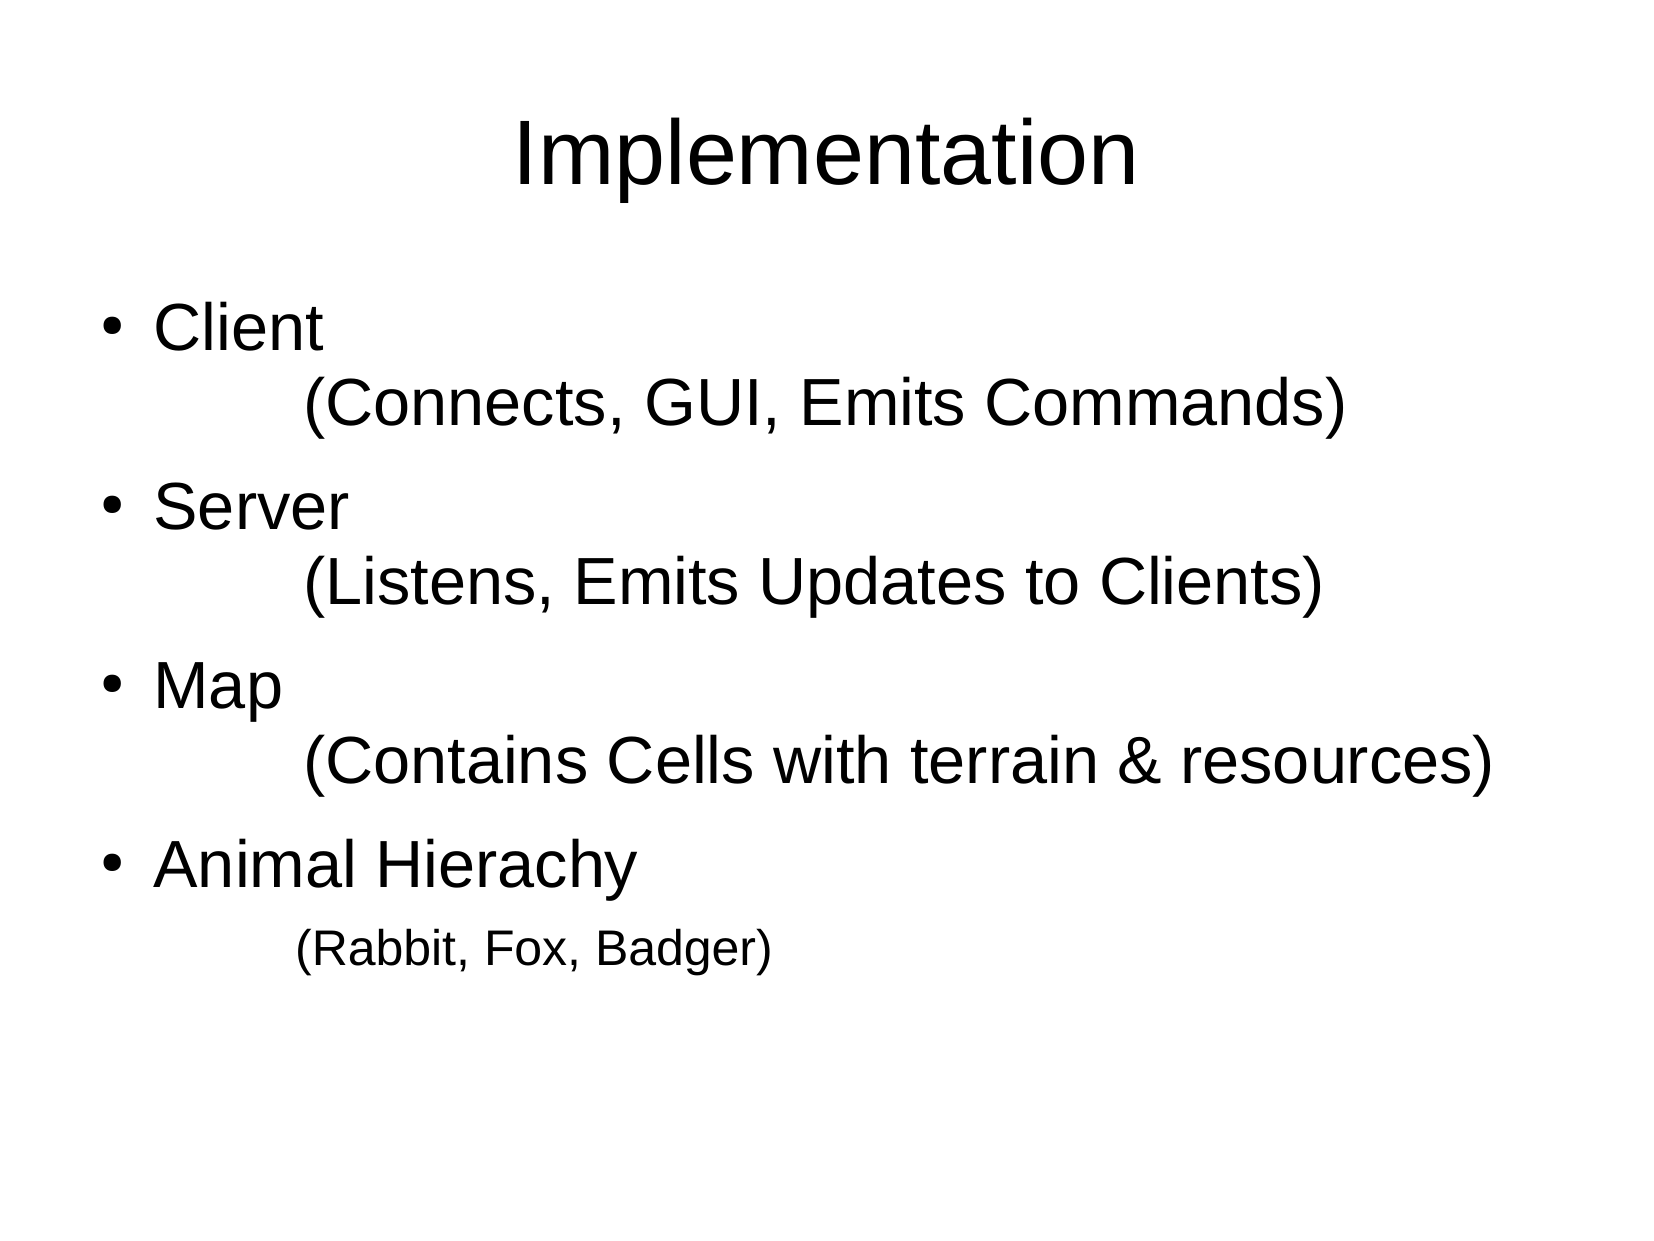

# Implementation
Client
		(Connects, GUI, Emits Commands)
Server
		(Listens, Emits Updates to Clients)
Map
		(Contains Cells with terrain & resources)
Animal Hierachy
(Rabbit, Fox, Badger)